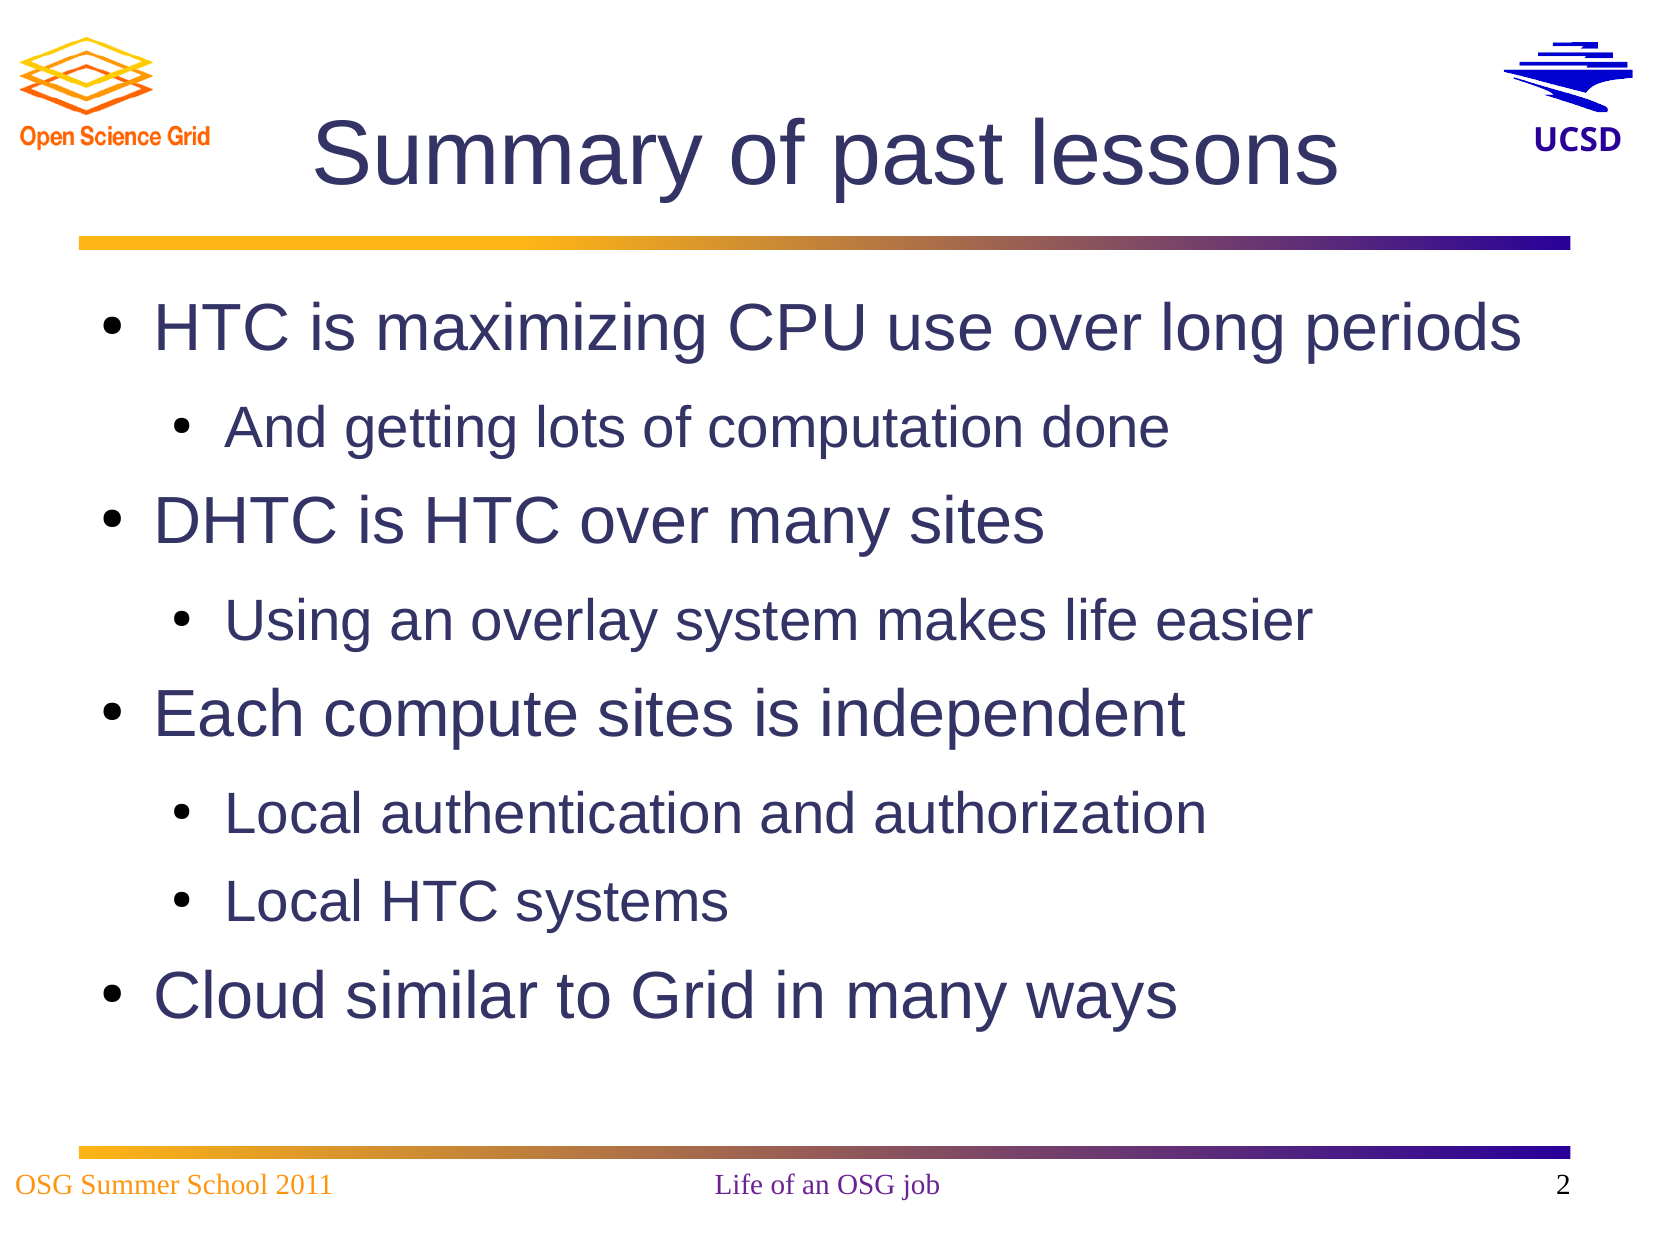

# Summary of past lessons
HTC is maximizing CPU use over long periods
And getting lots of computation done
DHTC is HTC over many sites
Using an overlay system makes life easier
Each compute sites is independent
Local authentication and authorization
Local HTC systems
Cloud similar to Grid in many ways
OSG Summer School 2011
Life of an OSG job
2